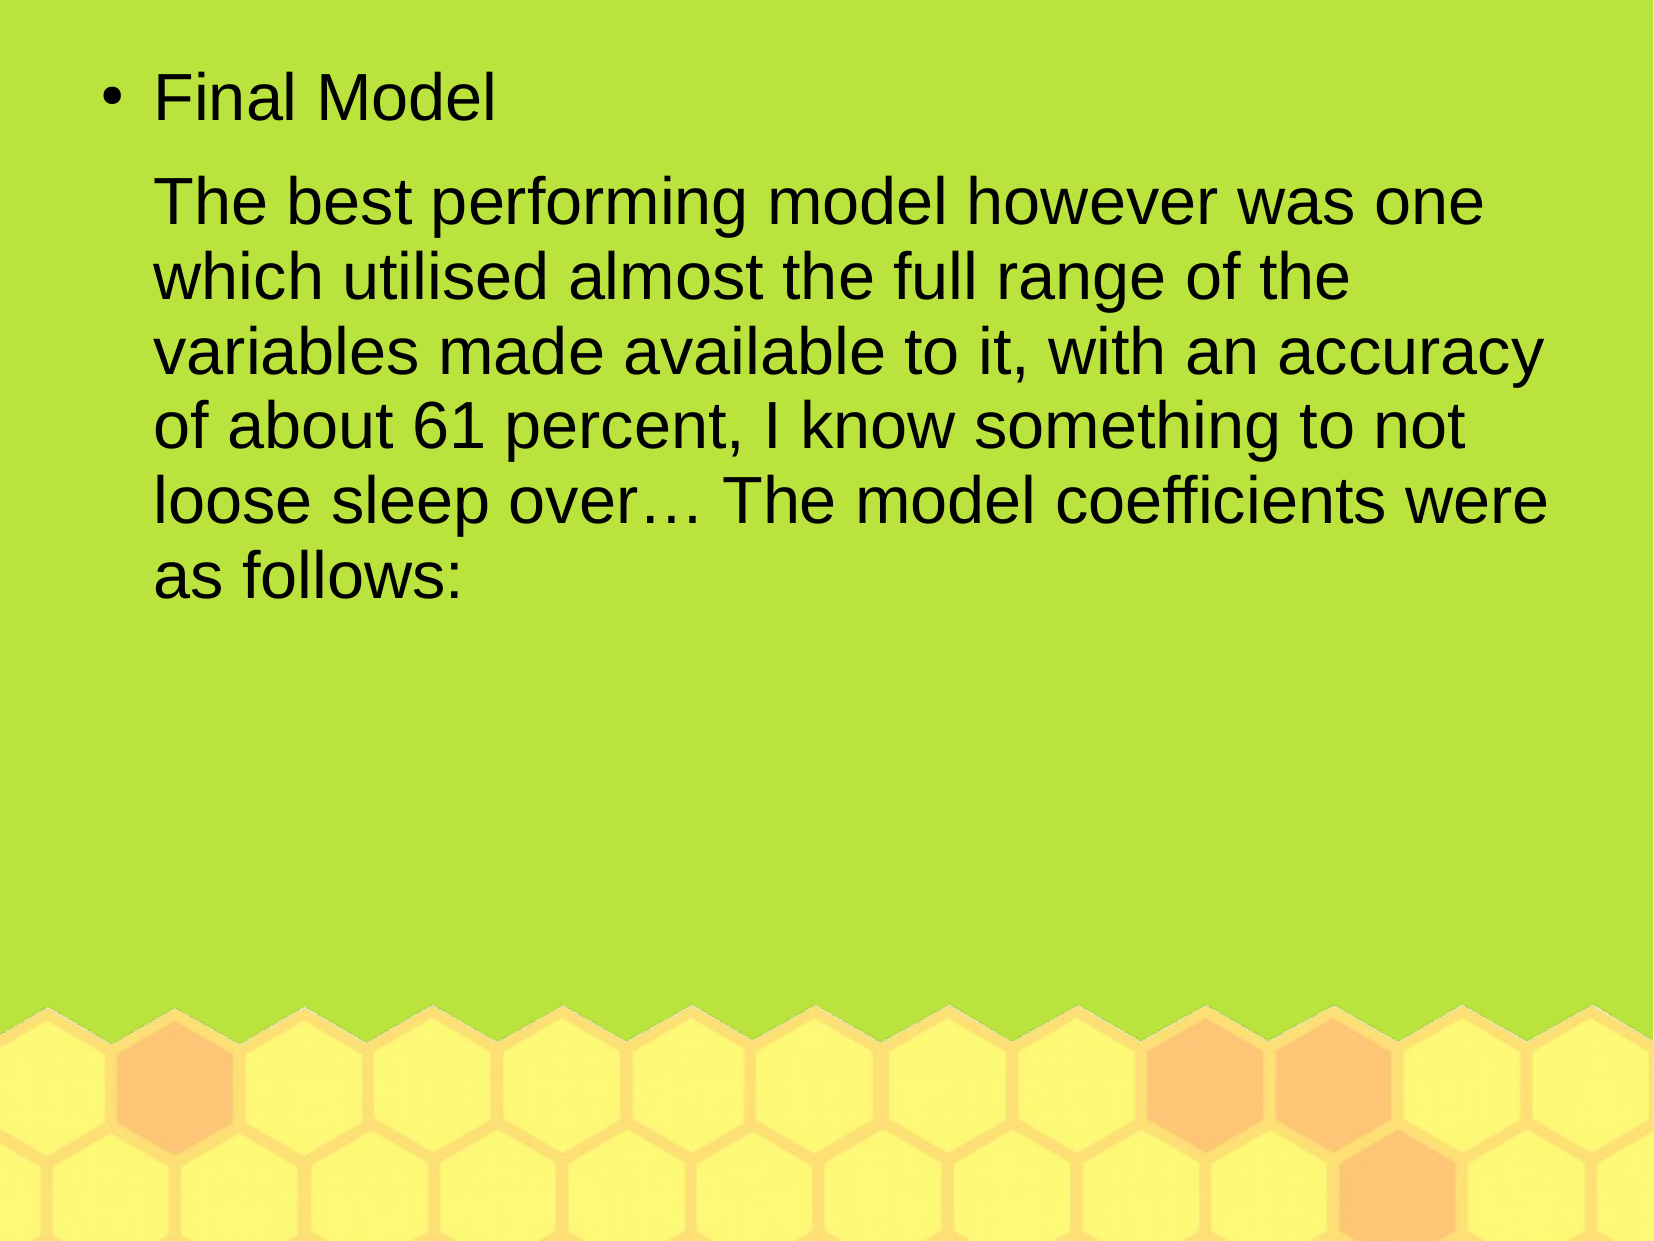

#
Final Model
The best performing model however was one which utilised almost the full range of the variables made available to it, with an accuracy of about 61 percent, I know something to not loose sleep over… The model coefficients were as follows: